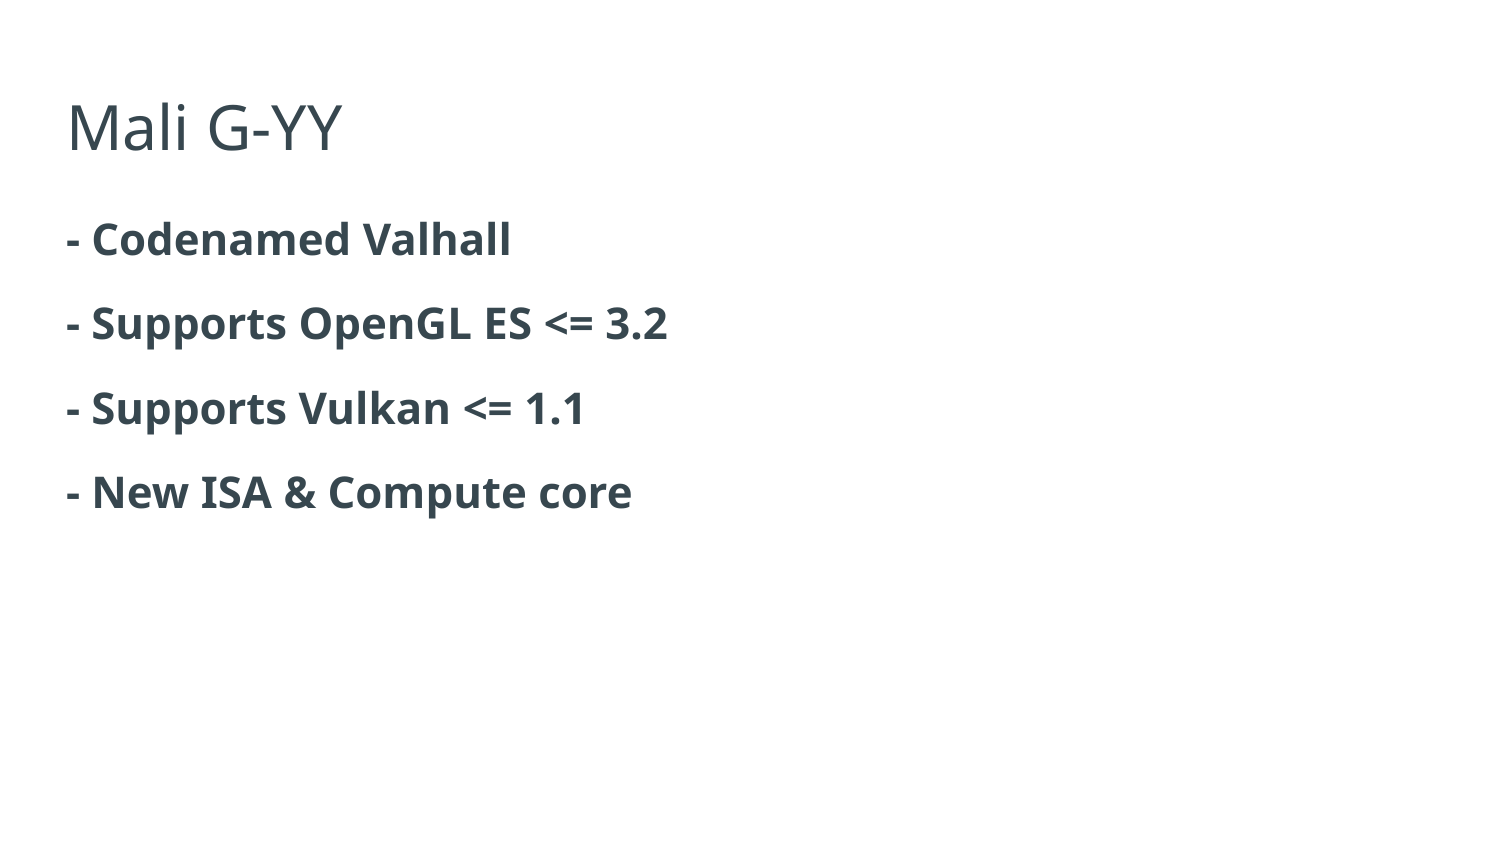

# Mali G-YY
- Codenamed Valhall
- Supports OpenGL ES <= 3.2
- Supports Vulkan <= 1.1
- New ISA & Compute core